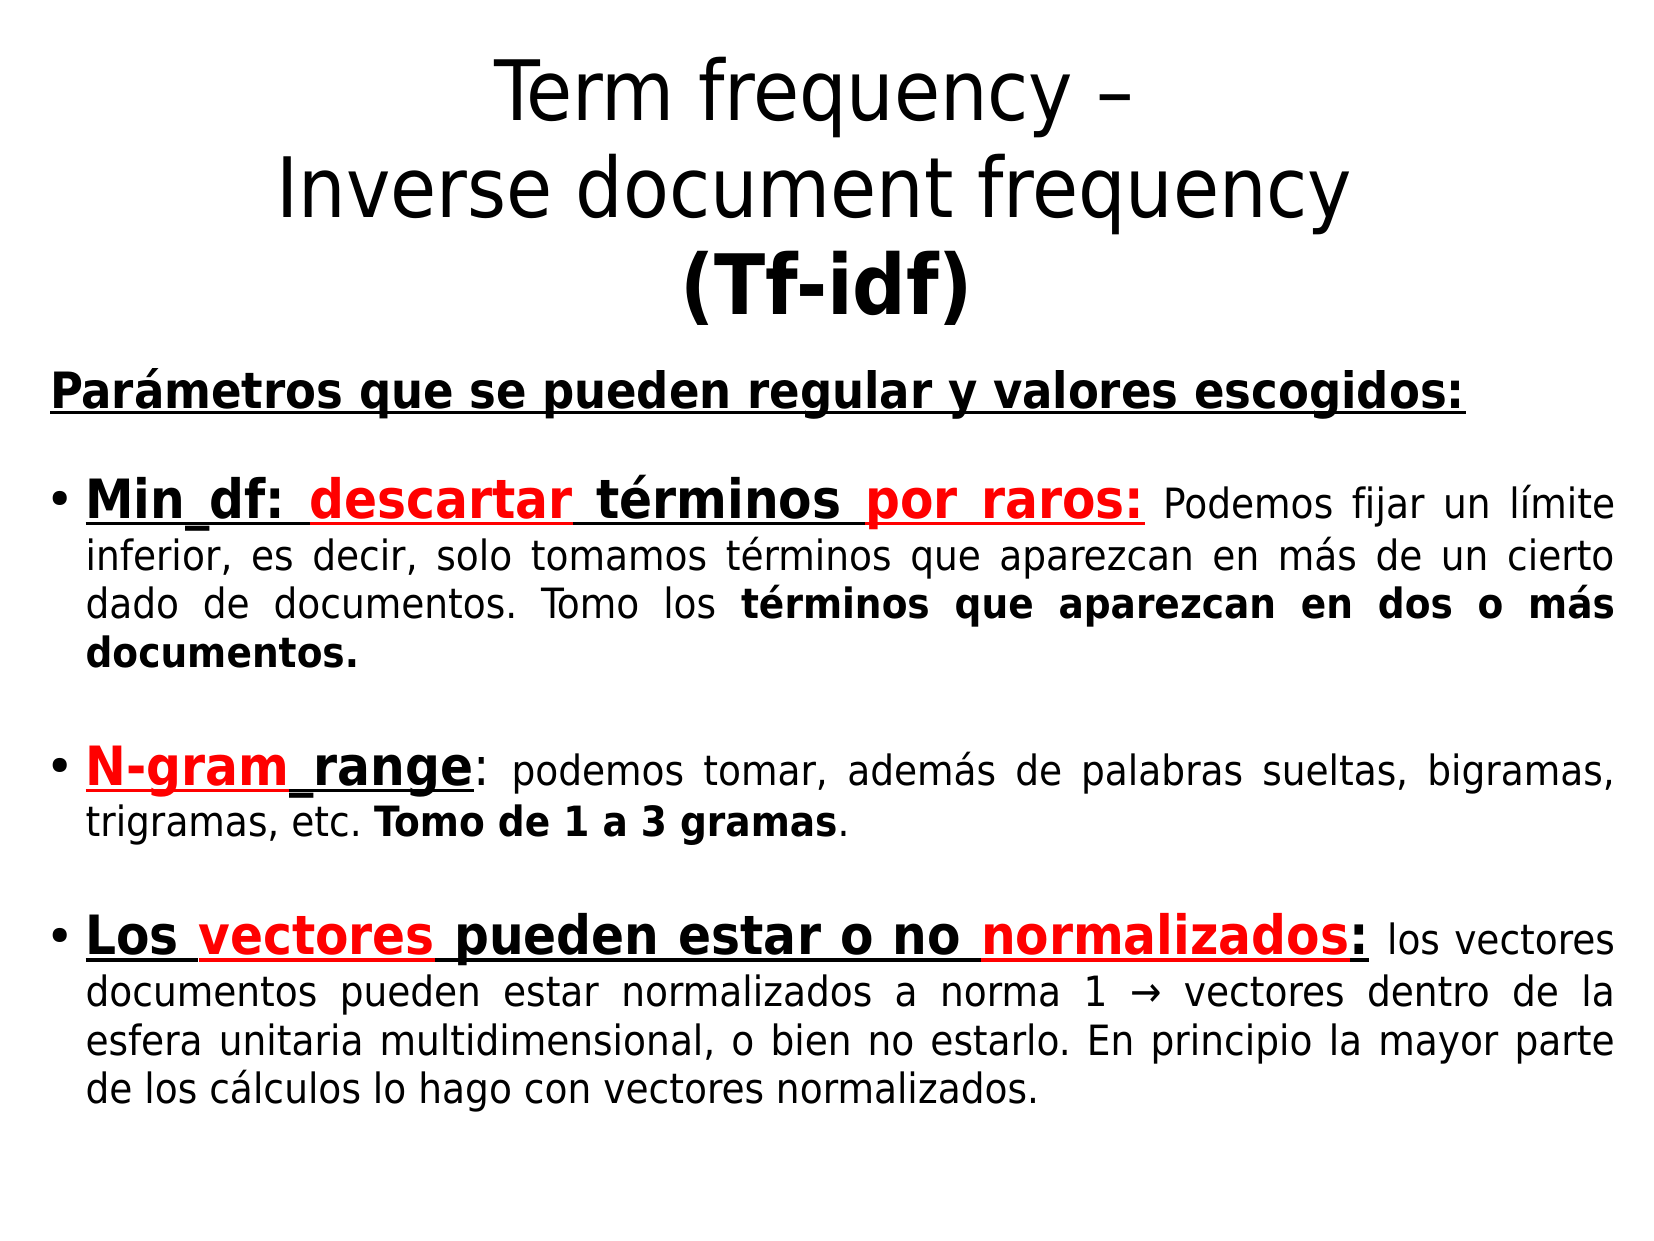

# Term frequency – Inverse document frequency (Tf-idf)
Parámetros que se pueden regular y valores escogidos:
Min_df: descartar términos por raros: Podemos fijar un límite inferior, es decir, solo tomamos términos que aparezcan en más de un cierto dado de documentos. Tomo los términos que aparezcan en dos o más documentos.
N-gram_range: podemos tomar, además de palabras sueltas, bigramas, trigramas, etc. Tomo de 1 a 3 gramas.
Los vectores pueden estar o no normalizados: los vectores documentos pueden estar normalizados a norma 1 → vectores dentro de la esfera unitaria multidimensional, o bien no estarlo. En principio la mayor parte de los cálculos lo hago con vectores normalizados.